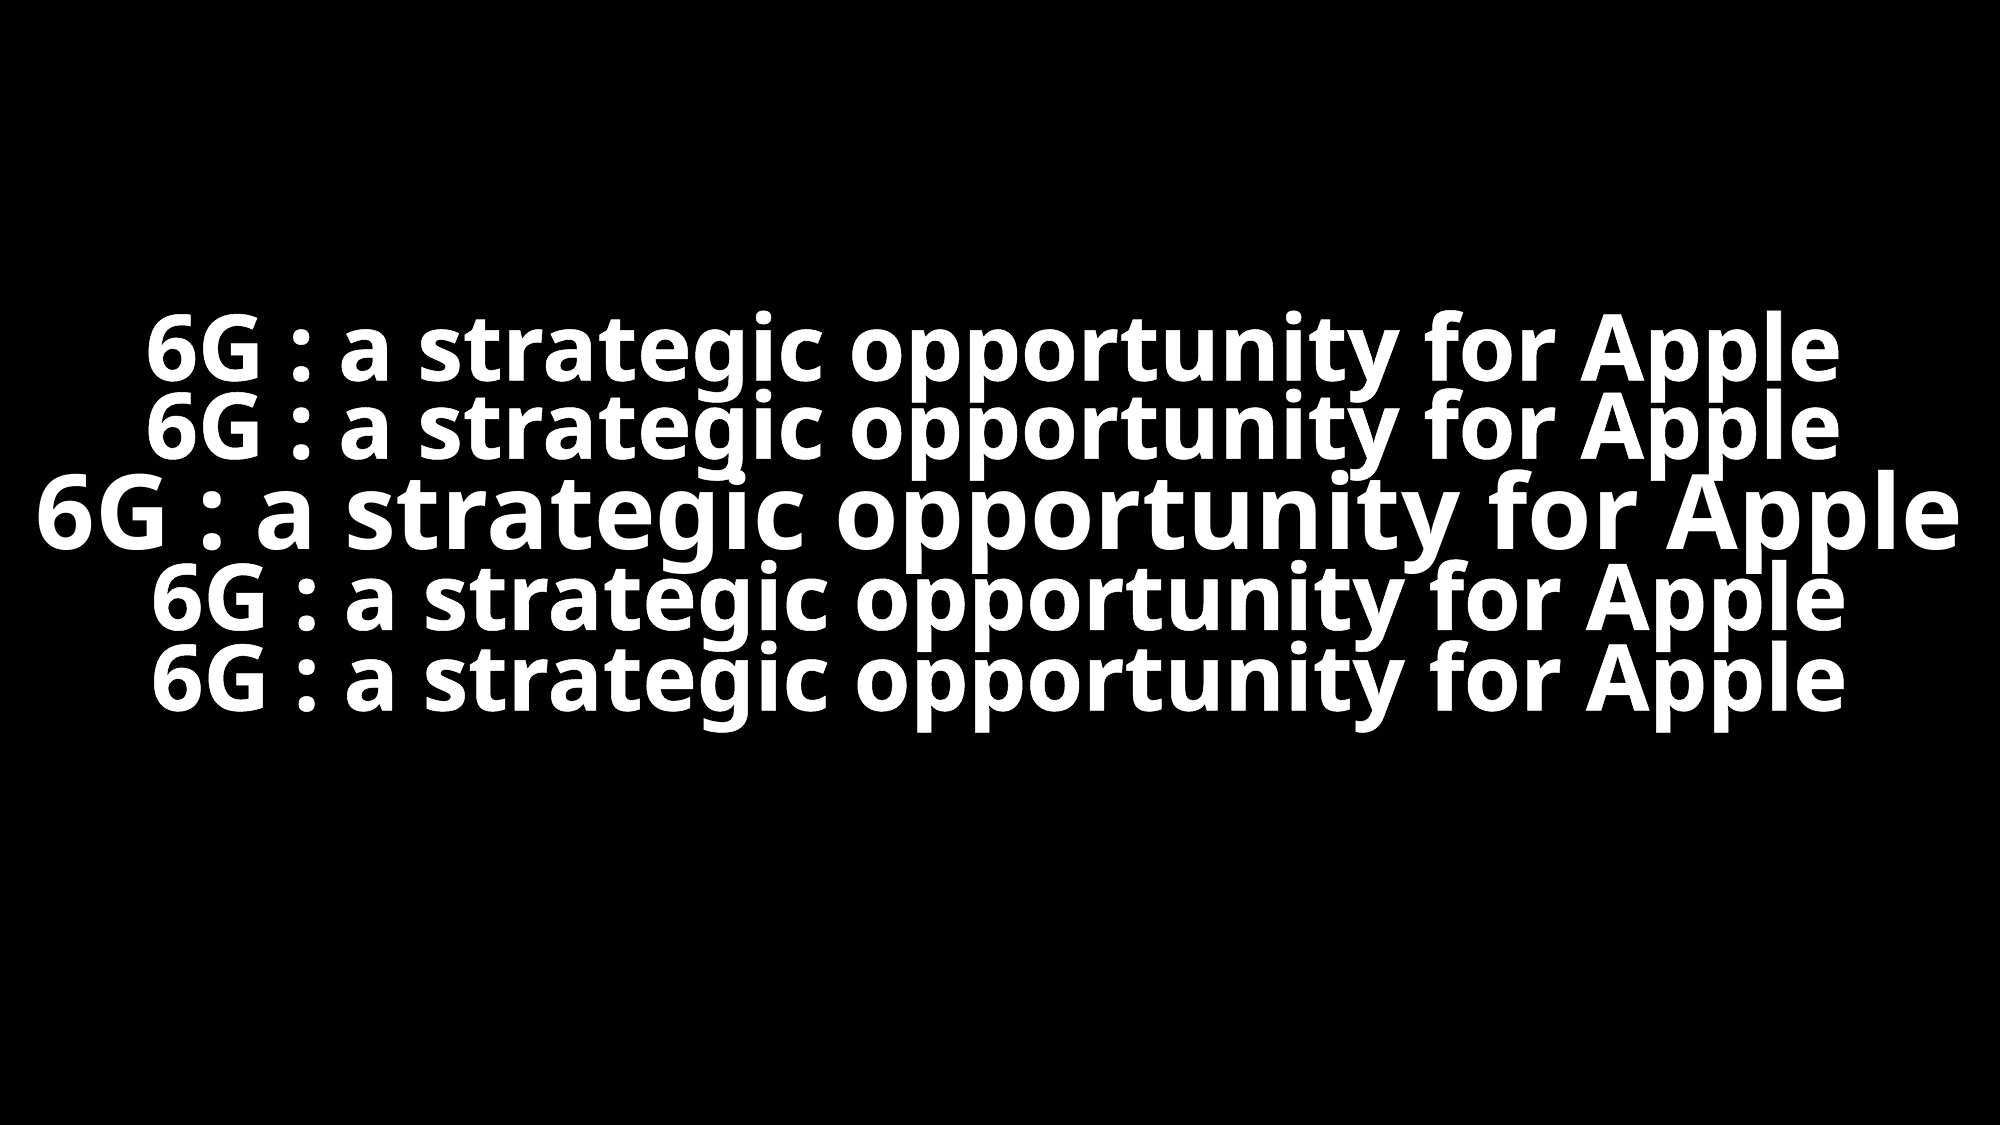

6G : a strategic opportunity for Apple
6G : a strategic opportunity for Apple
6G : a strategic opportunity for Apple
6G : a strategic opportunity for Apple
6G : a strategic opportunity for Apple